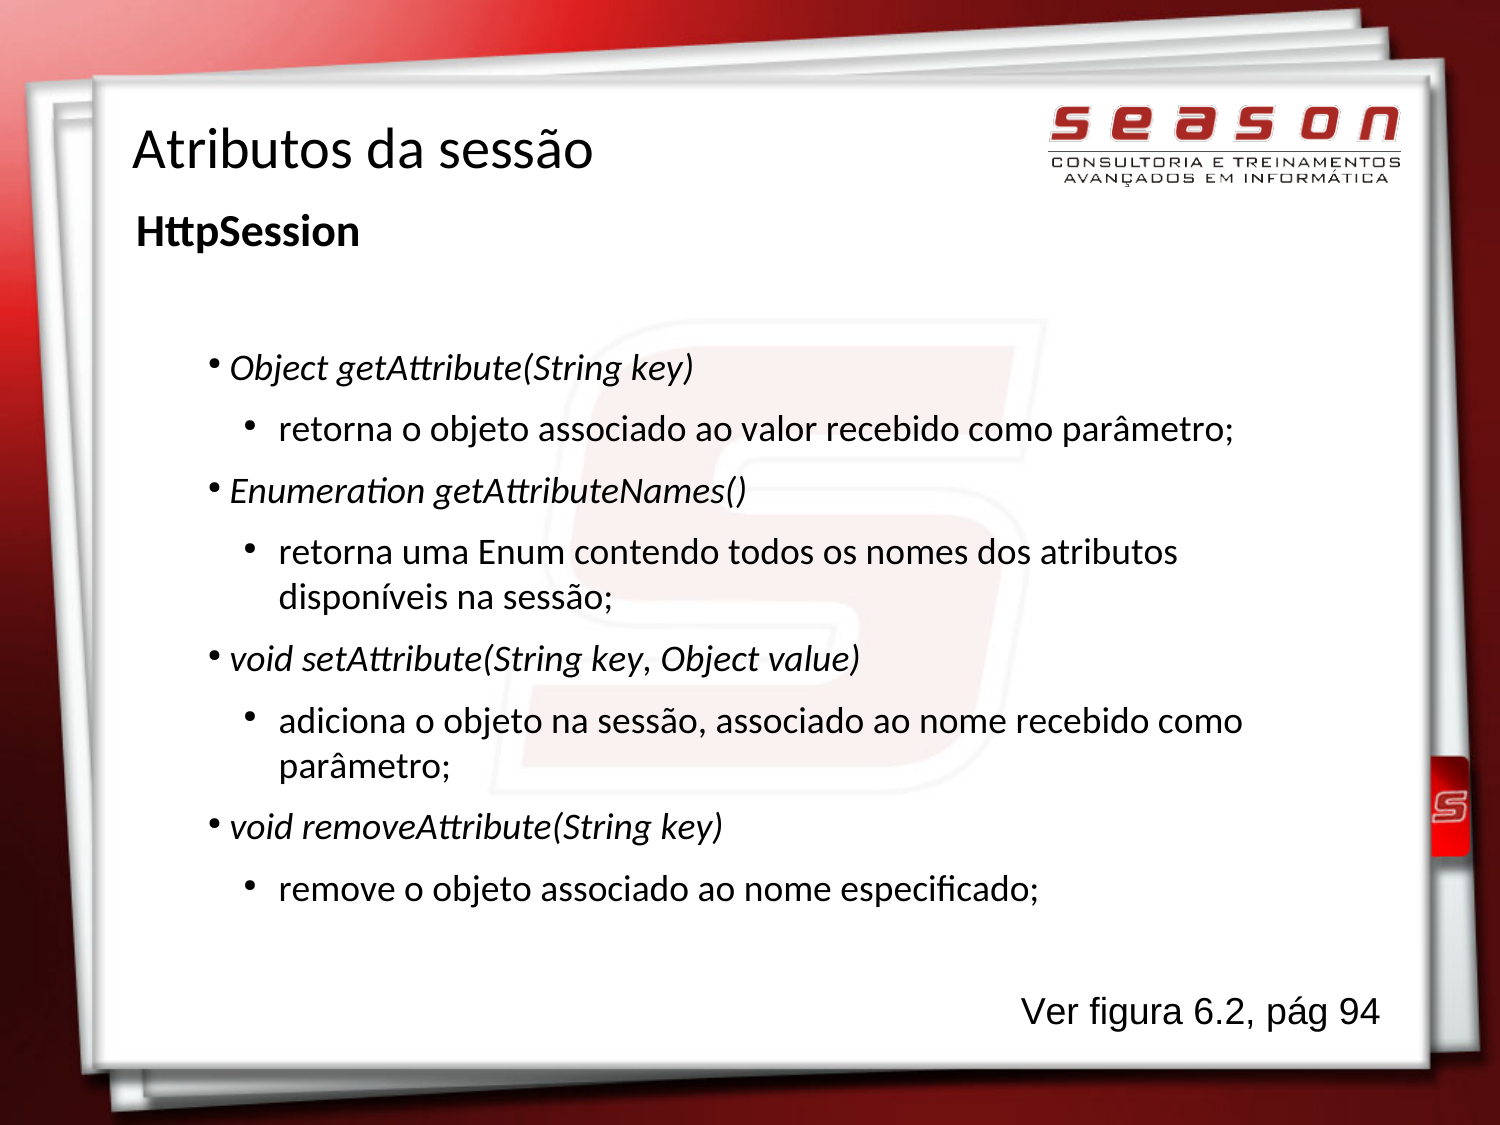

# Atributos da sessão
HttpSession
 Object getAttribute(String key)
retorna o objeto associado ao valor recebido como parâmetro;
 Enumeration getAttributeNames()
retorna uma Enum contendo todos os nomes dos atributos disponíveis na sessão;
 void setAttribute(String key, Object value)
adiciona o objeto na sessão, associado ao nome recebido como parâmetro;
 void removeAttribute(String key)
remove o objeto associado ao nome especificado;
Ver figura 6.2, pág 94